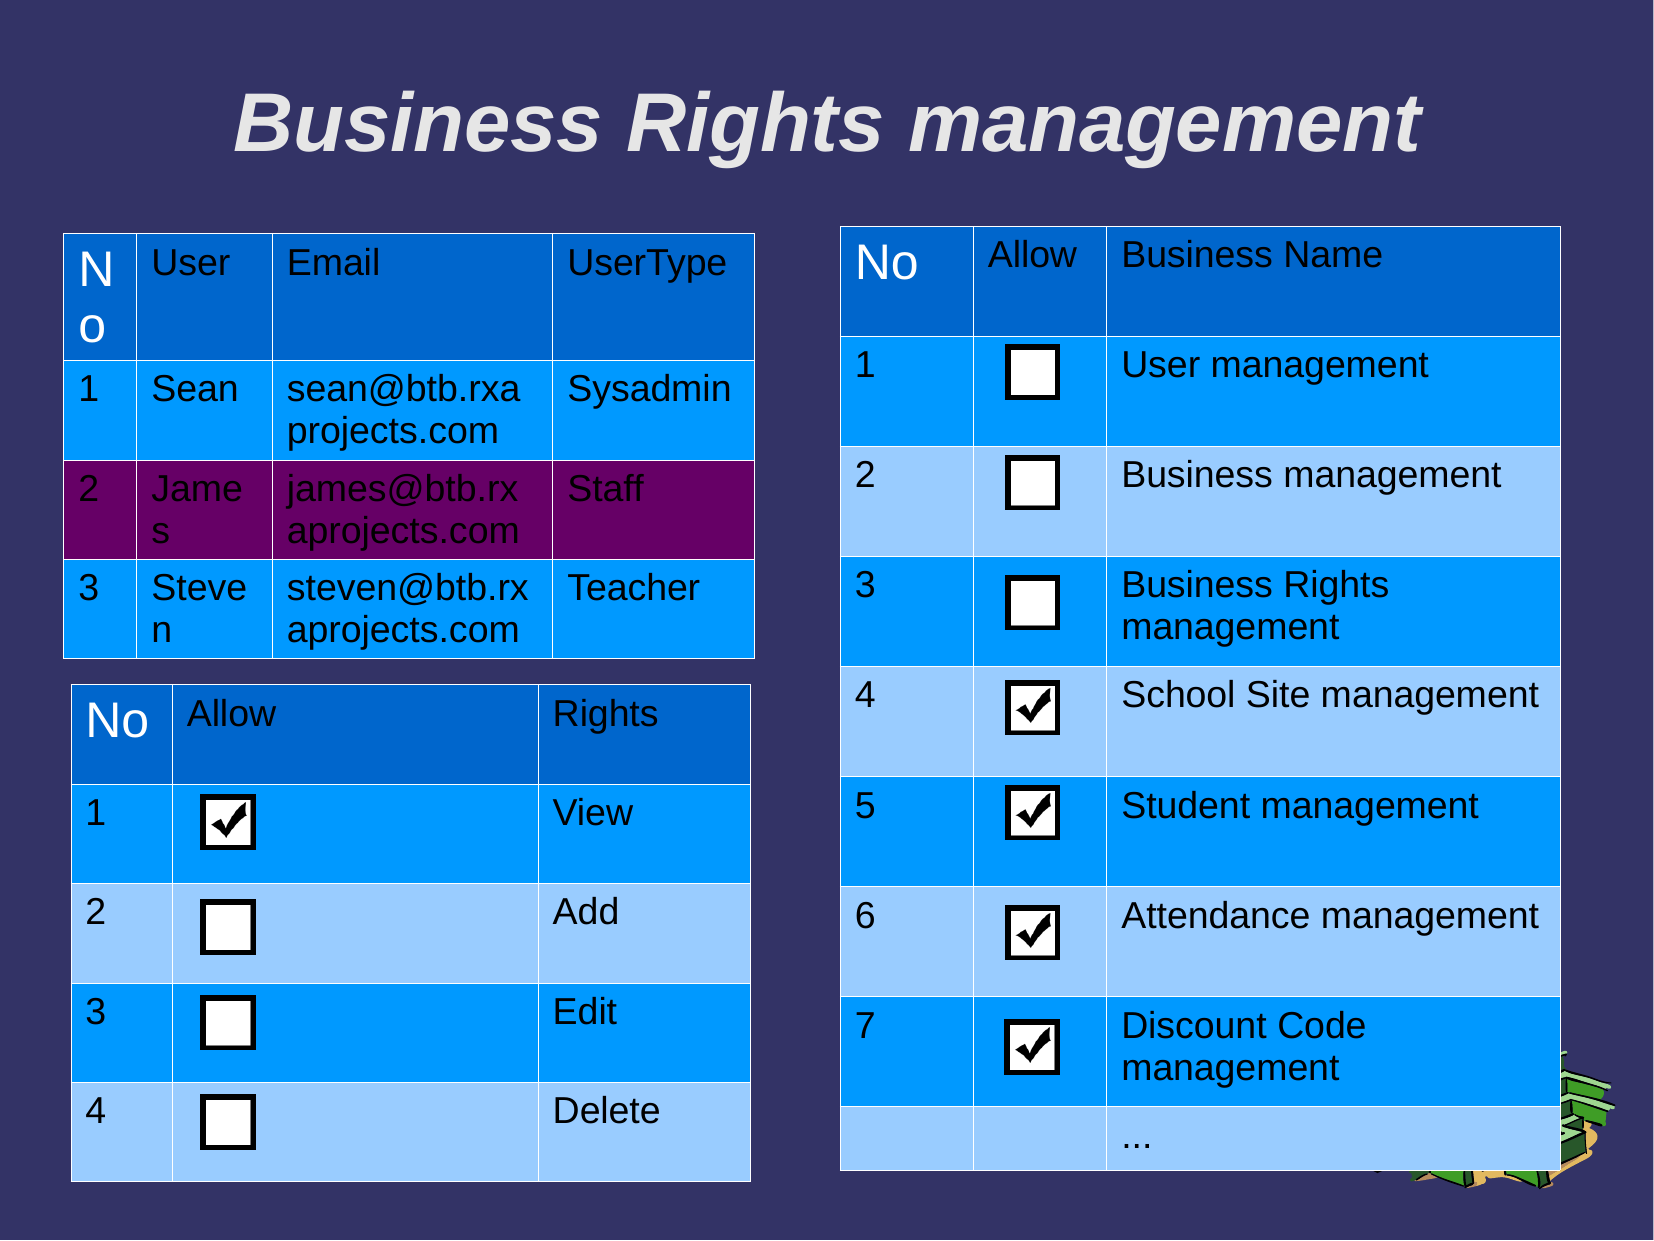

# Business Rights management
| No | Allow | Business Name |
| --- | --- | --- |
| 1 | | User management |
| 2 | | Business management |
| 3 | | Business Rights management |
| 4 | | School Site management |
| 5 | | Student management |
| 6 | | Attendance management |
| 7 | | Discount Code management |
| | | ... |
| No | User | Email | UserType |
| --- | --- | --- | --- |
| 1 | Sean | sean@btb.rxaprojects.com | Sysadmin |
| 2 | James | james@btb.rxaprojects.com | Staff |
| 3 | Steven | steven@btb.rxaprojects.com | Teacher |
| No | Allow | Rights |
| --- | --- | --- |
| 1 | | View |
| 2 | | Add |
| 3 | | Edit |
| 4 | | Delete |